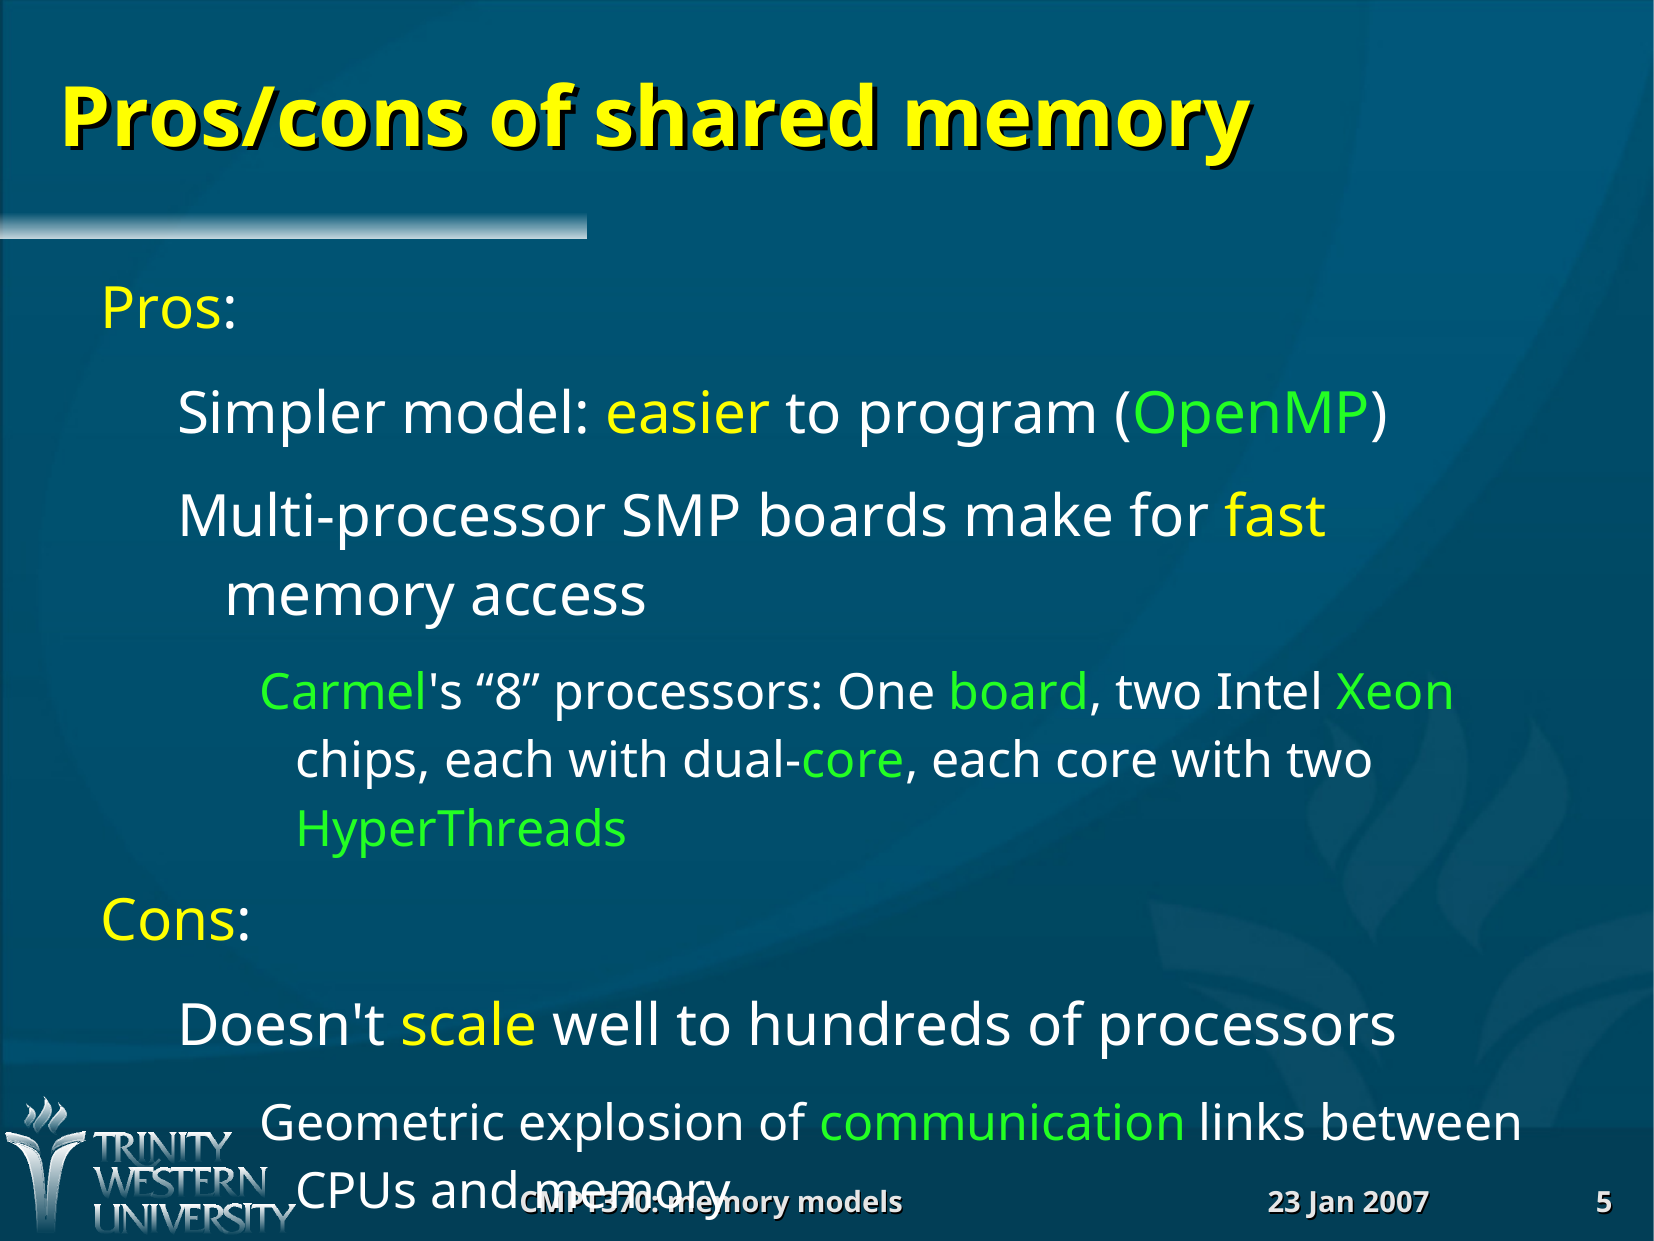

# Pros/cons of shared memory
Pros:
Simpler model: easier to program (OpenMP)
Multi-processor SMP boards make for fast memory access
Carmel's “8” processors: One board, two Intel Xeon chips, each with dual-core, each core with two HyperThreads
Cons:
Doesn't scale well to hundreds of processors
Geometric explosion of communication links between CPUs and memory
CMPT370: memory models
23 Jan 2007
5